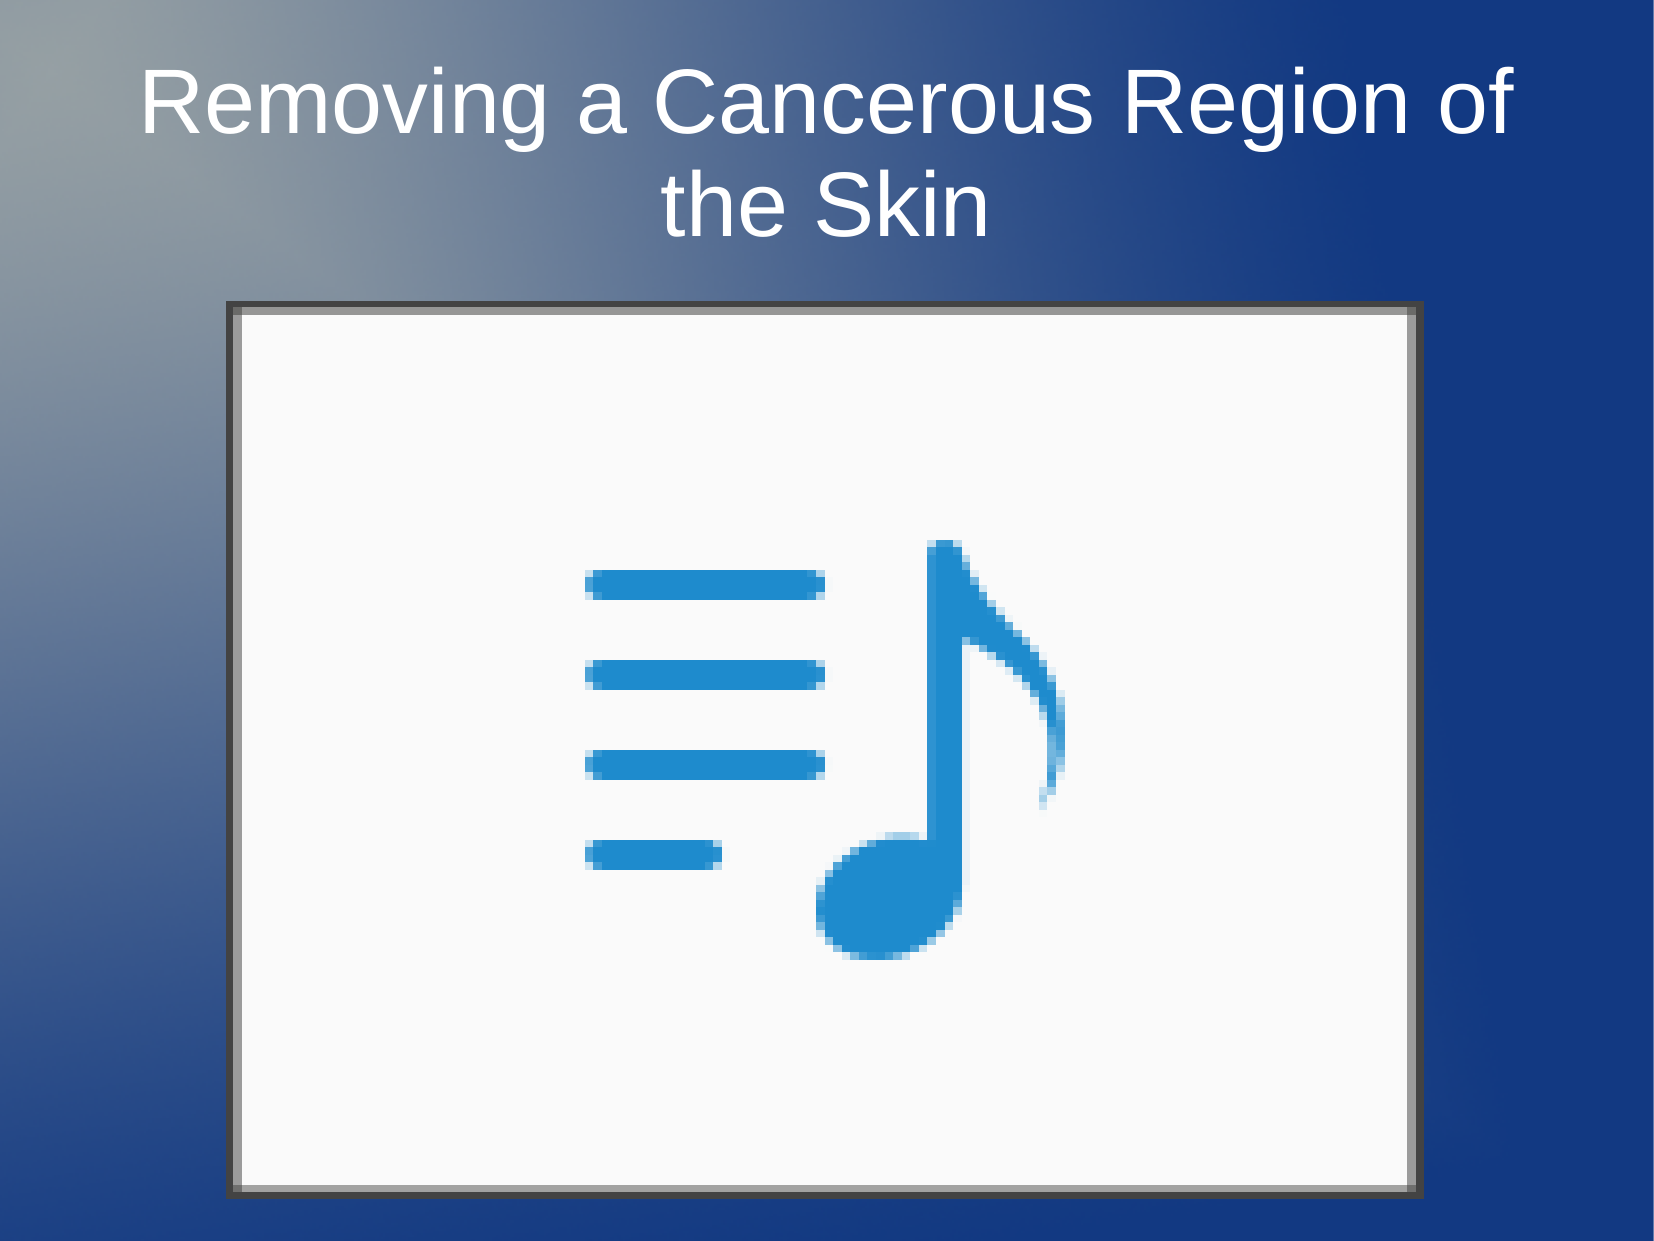

# Removing a Cancerous Region of the Skin